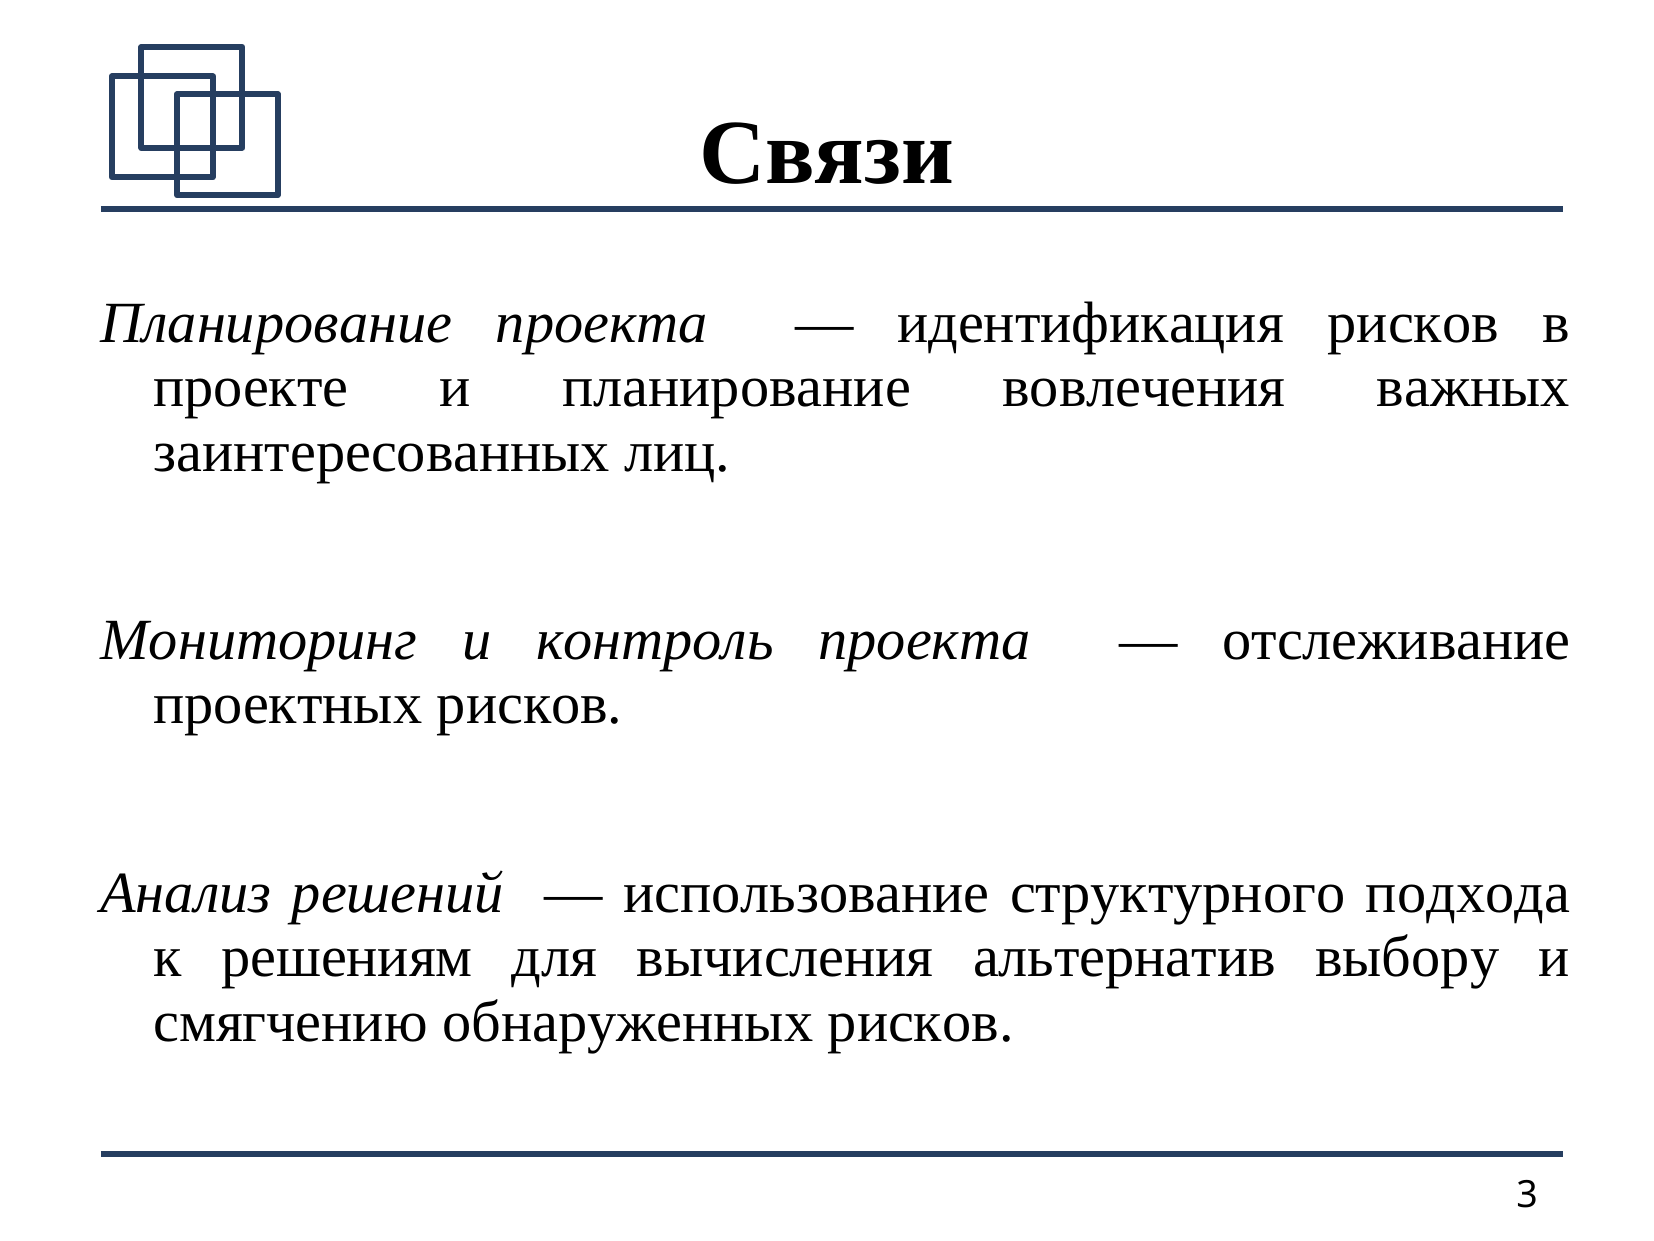

# Связи
Планирование проекта — идентификация рисков в проекте и планирование вовлечения важных заинтересованных лиц.
Мониторинг и контроль проекта — отслеживание проектных рисков.
Анализ решений — использование структурного подхода к решениям для вычисления альтернатив выбору и смягчению обнаруженных рисков.